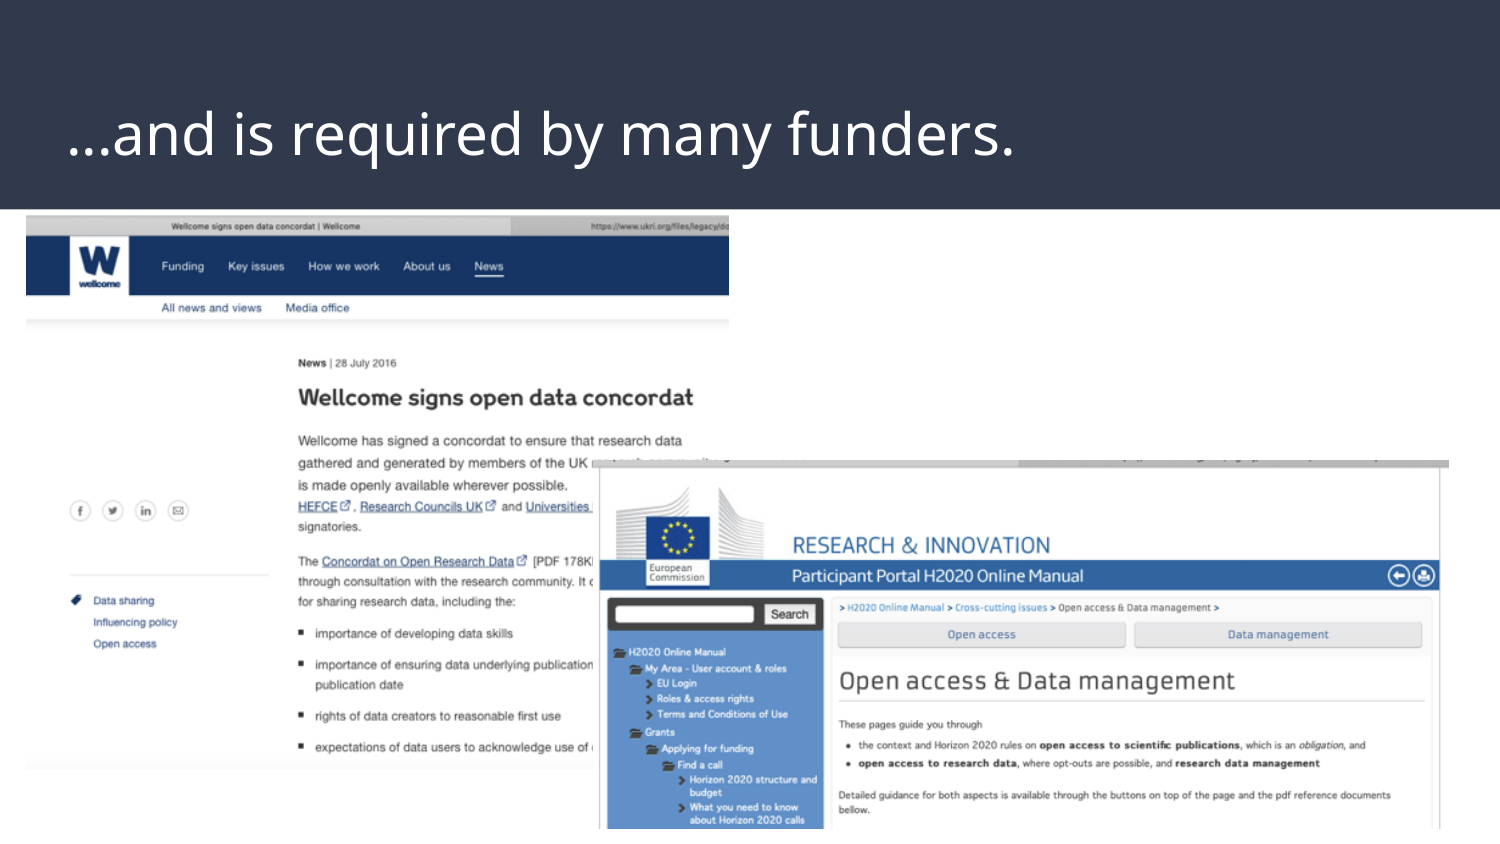

# ...and is required by many funders.